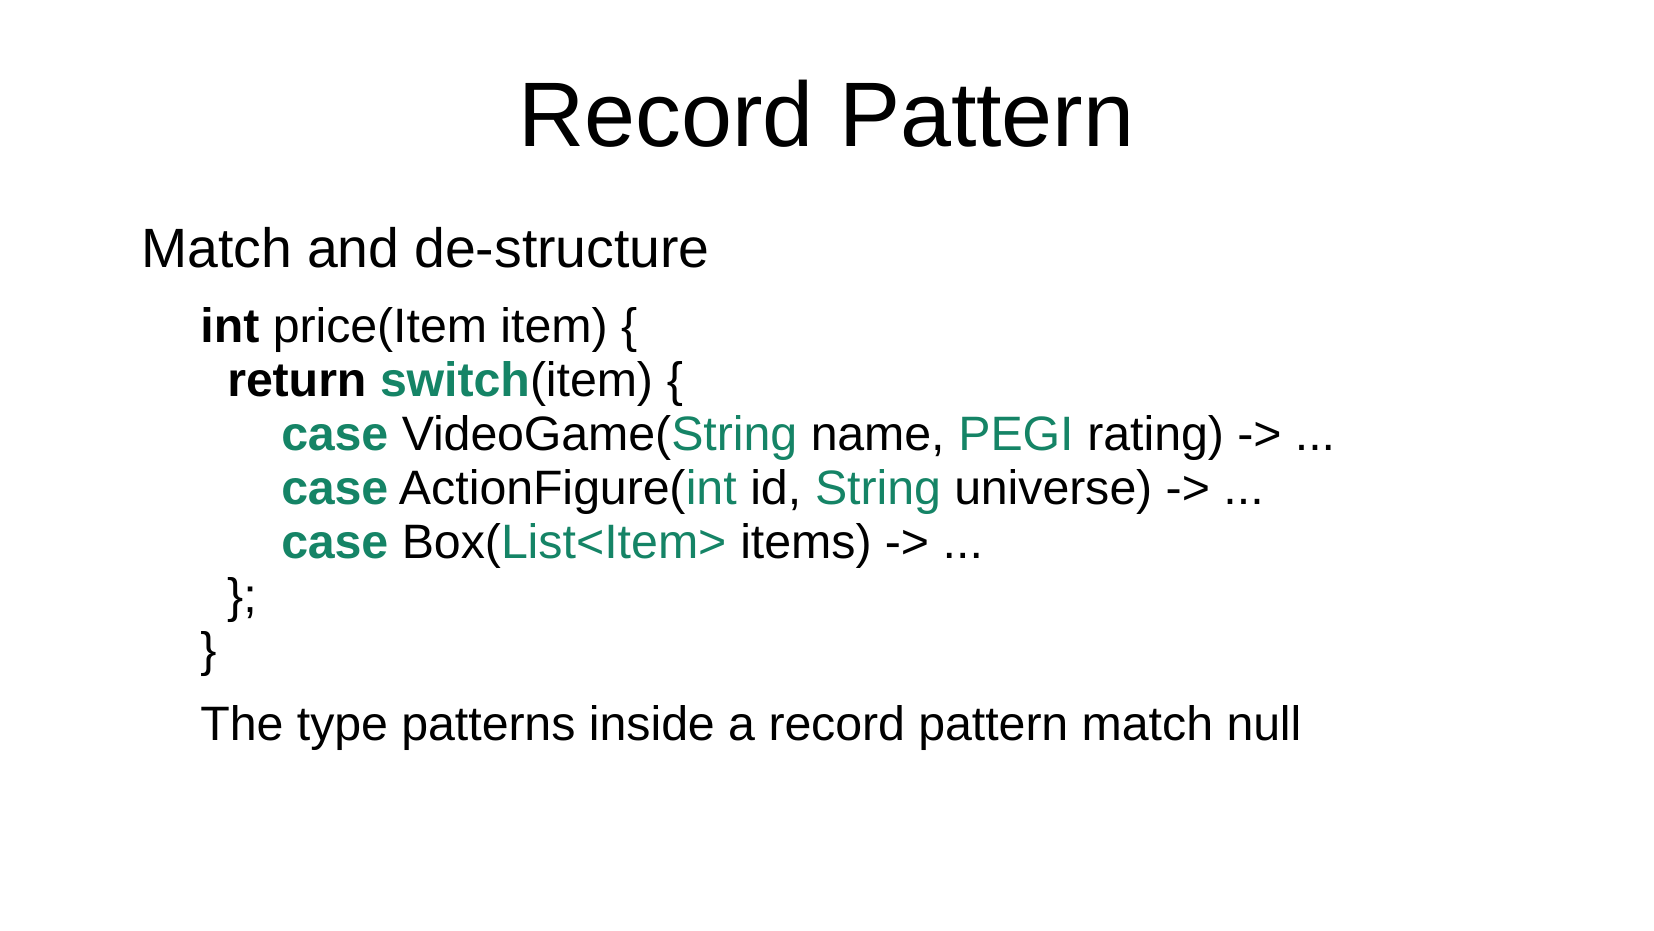

# Record Pattern
Match and de-structure
int price(Item item) {
 return switch(item) {
 case VideoGame(String name, PEGI rating) -> ...
 case ActionFigure(int id, String universe) -> ...
 case Box(List<Item> items) -> ...
 };
}
The type patterns inside a record pattern match null